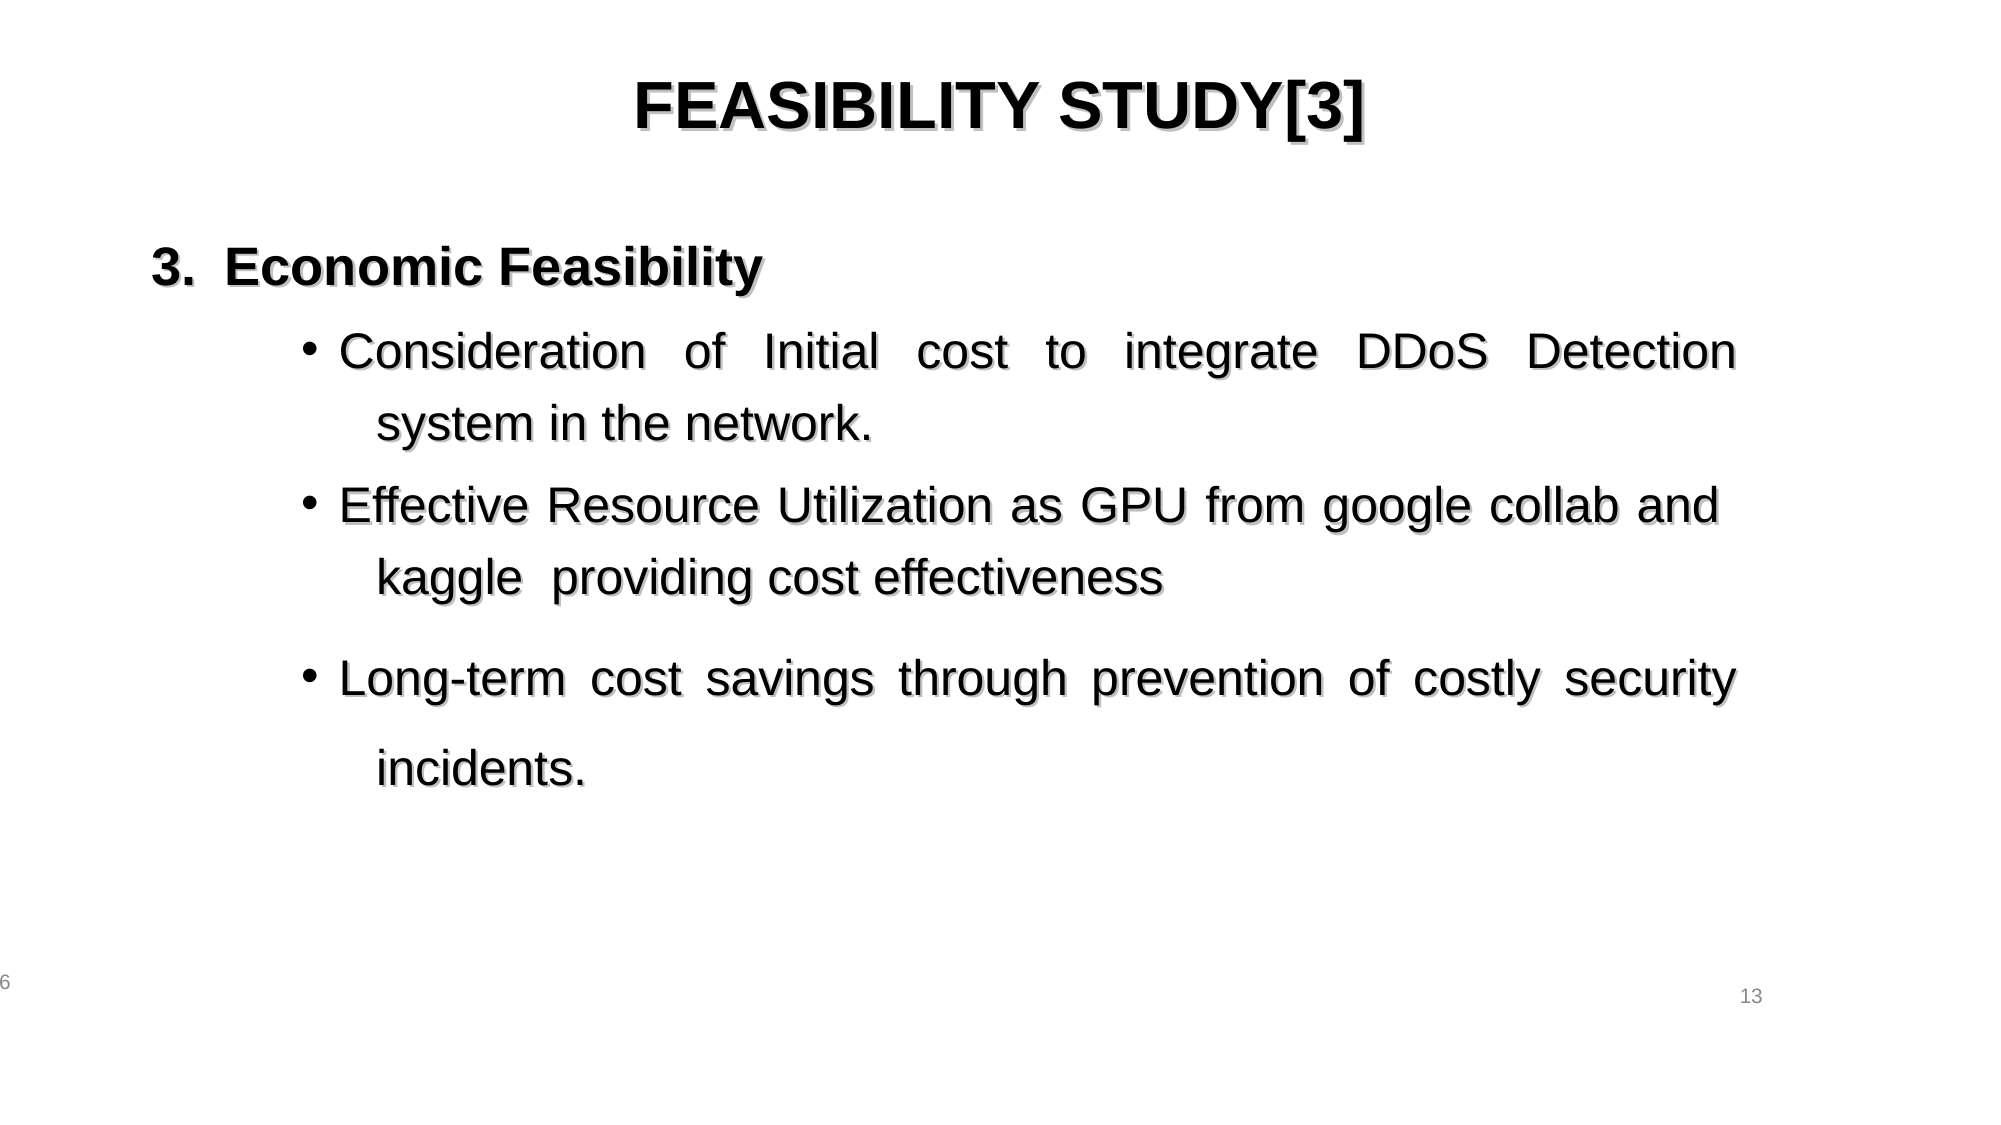

# FEASIBILITY STUDY[3]
3.  Economic Feasibility
Consideration of Initial cost to integrate DDoS Detection system in the network.
Effective Resource Utilization as GPU from google collab and kaggle providing cost effectiveness
Long-term cost savings through prevention of costly security incidents.
13